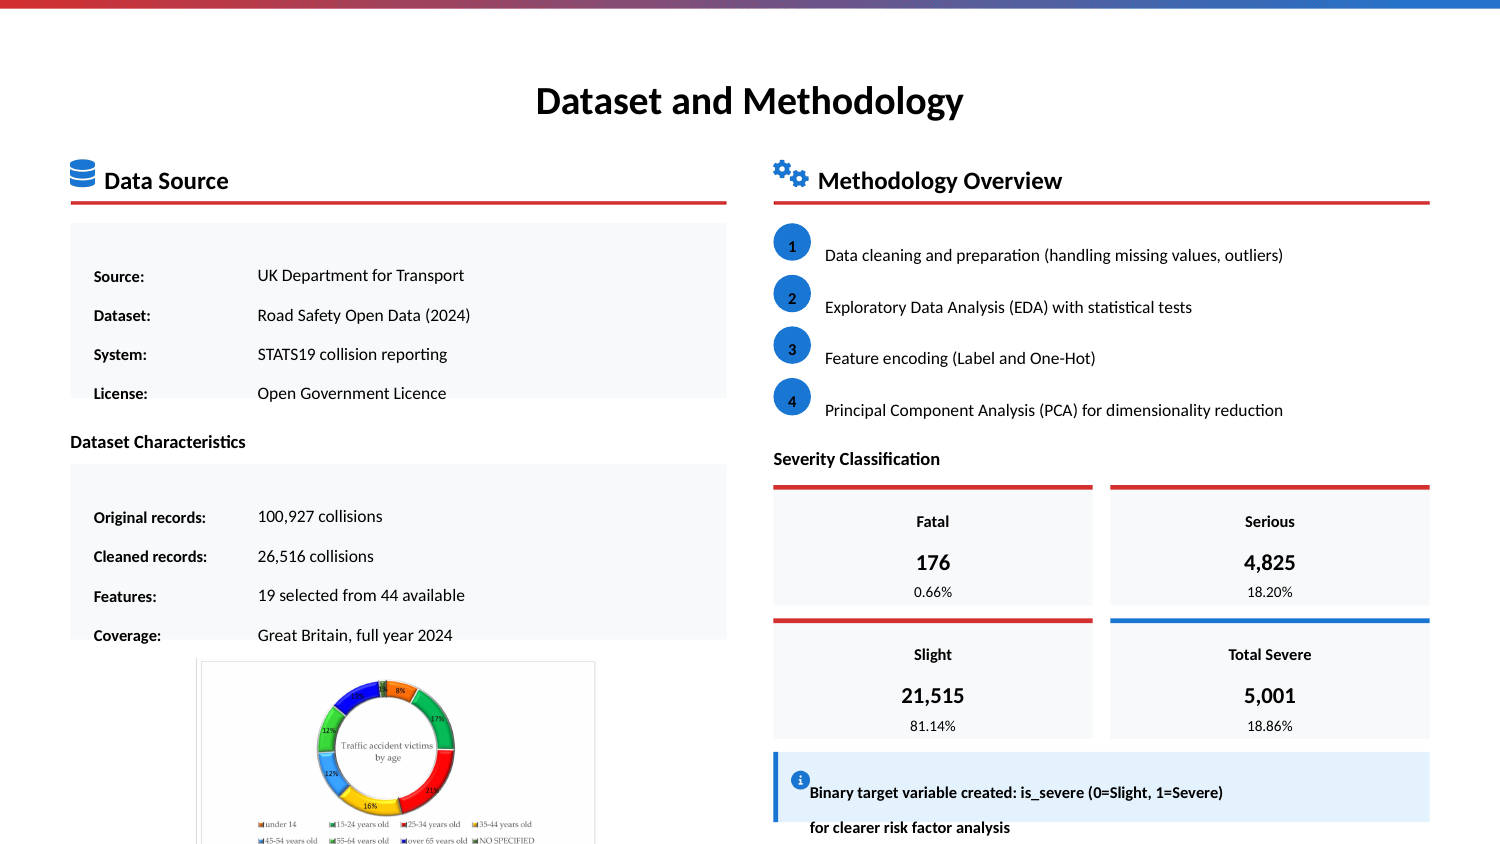

Dataset and Methodology
Data Source
Methodology Overview
Data cleaning and preparation (handling missing values, outliers)
1
Source:
UK Department for Transport
Exploratory Data Analysis (EDA) with statistical tests
2
Dataset:
Road Safety Open Data (2024)
Feature encoding (Label and One-Hot)
System:
STATS19 collision reporting
3
License:
Open Government Licence
Principal Component Analysis (PCA) for dimensionality reduction
4
Dataset Characteristics
Severity Classification
Original records:
100,927 collisions
Fatal
Serious
Cleaned records:
26,516 collisions
176
4,825
Features:
19 selected from 44 available
0.66%
18.20%
Coverage:
Great Britain, full year 2024
Slight
Total Severe
21,515
5,001
81.14%
18.86%
 for clearer risk factor analysis
Binary target variable created: is_severe (0=Slight, 1=Severe)